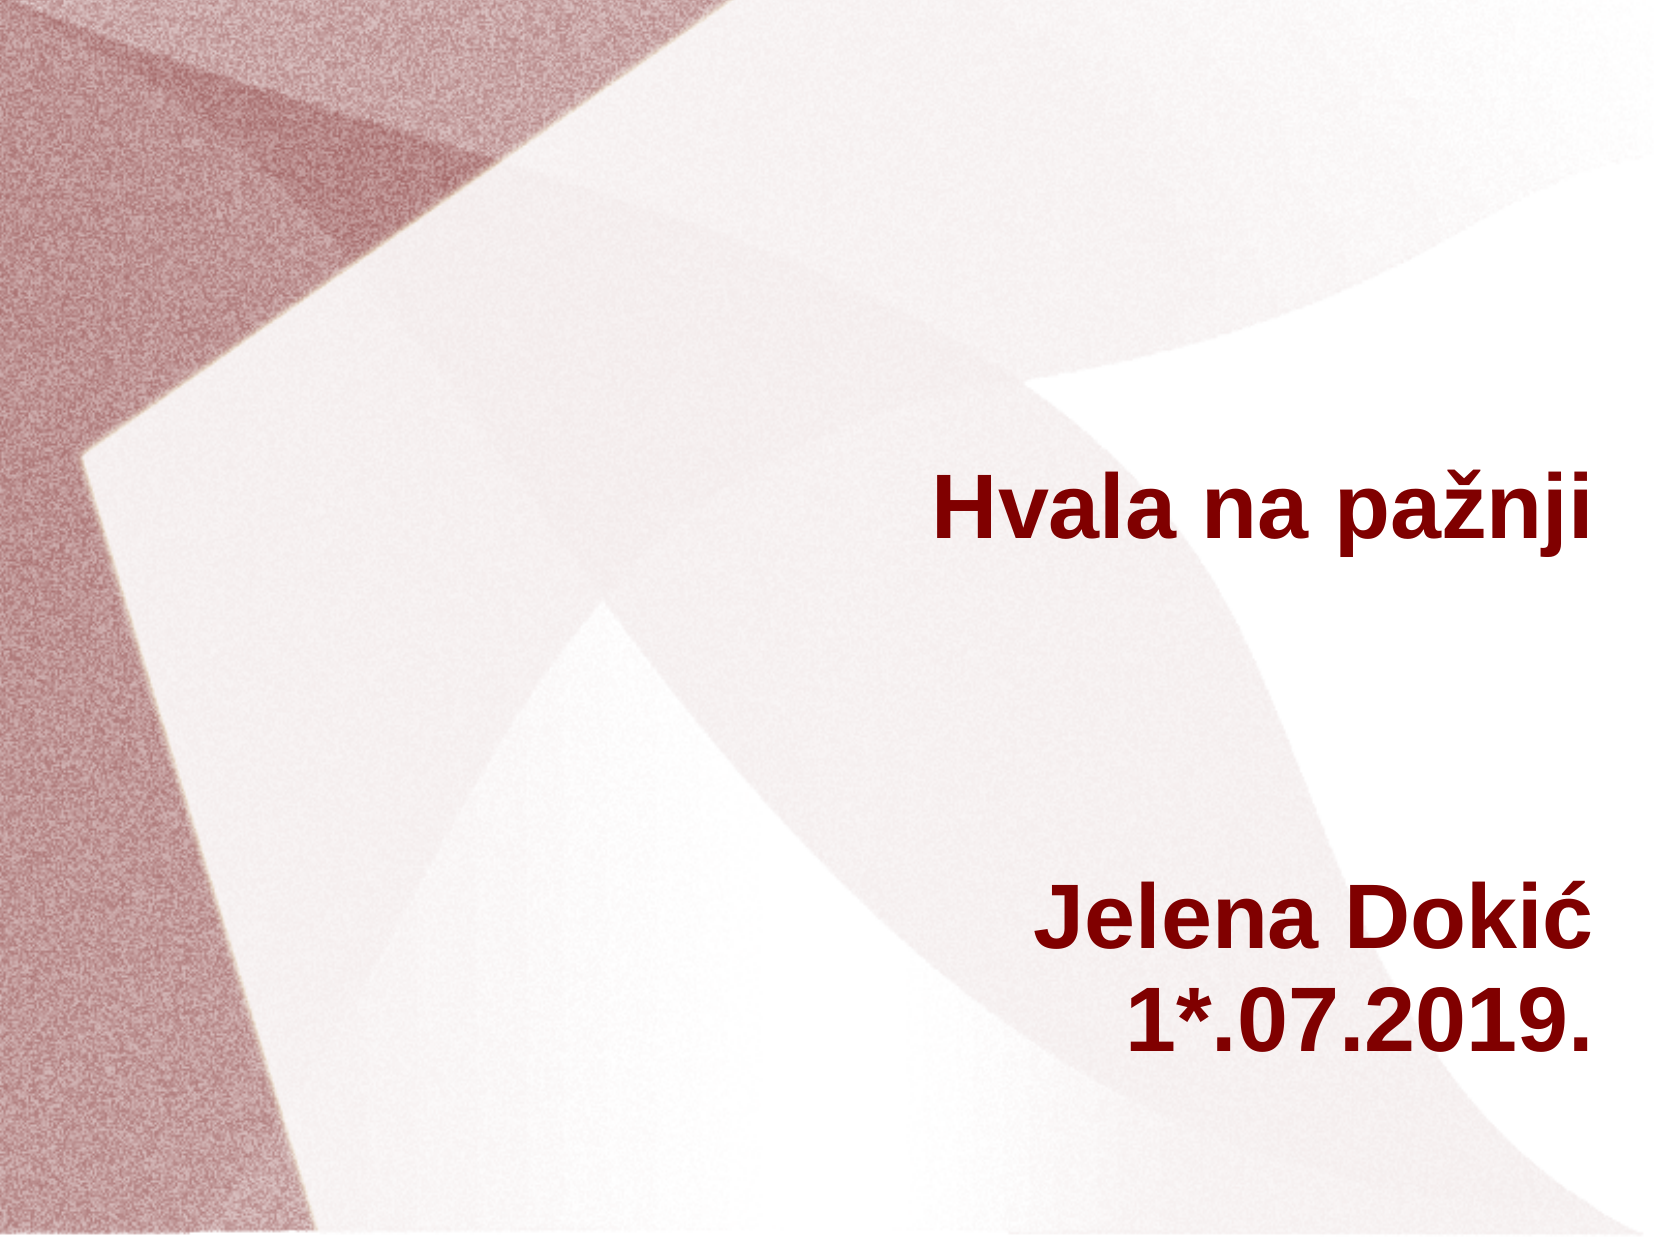

# Hvala na pažnji Jelena Dokić 1*.07.2019.